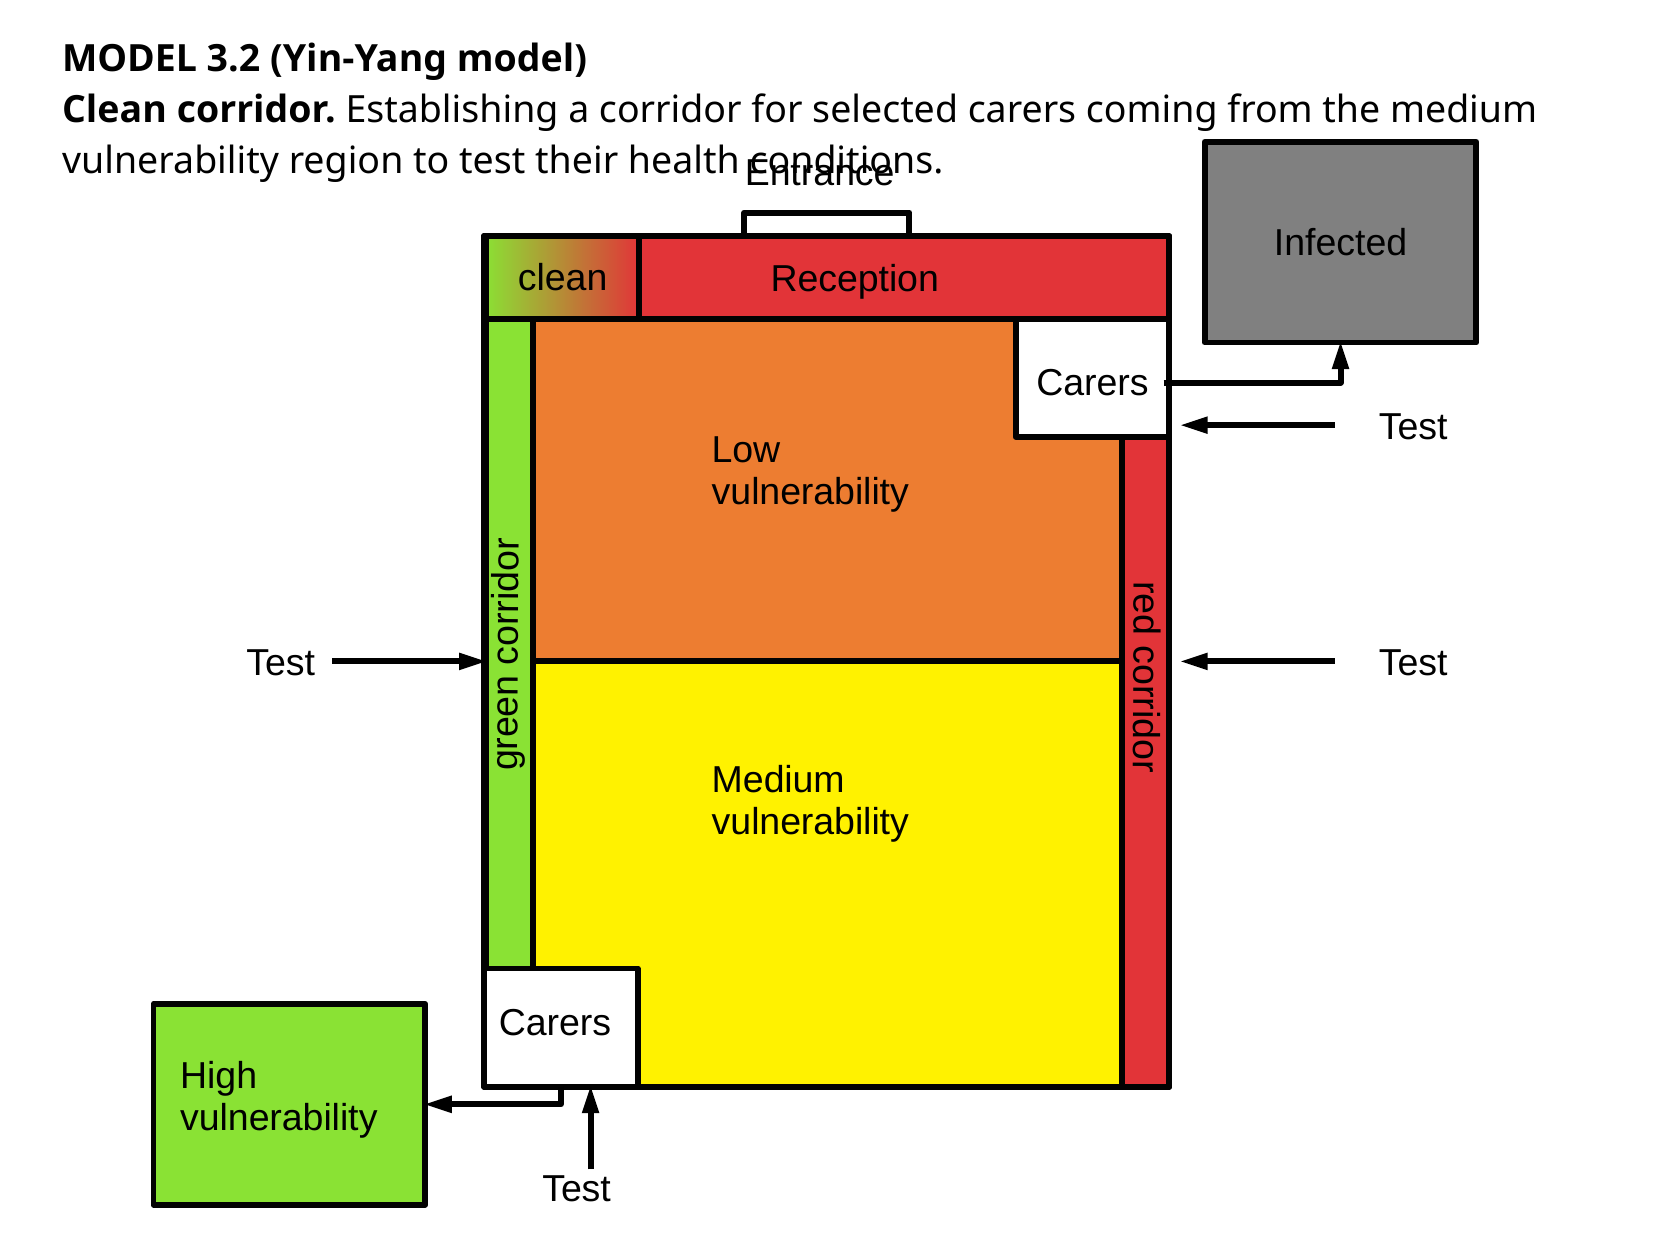

MODEL 3.2 (Yin-Yang model)
Clean corridor. Establishing a corridor for selected carers coming from the medium vulnerability region to test their health conditions.
Infected
Entrance
clean
Reception
Carers
Test
Low vulnerability
green corridor
Test
Test
red corridor
Medium vulnerability
Carers
High
vulnerability
Test